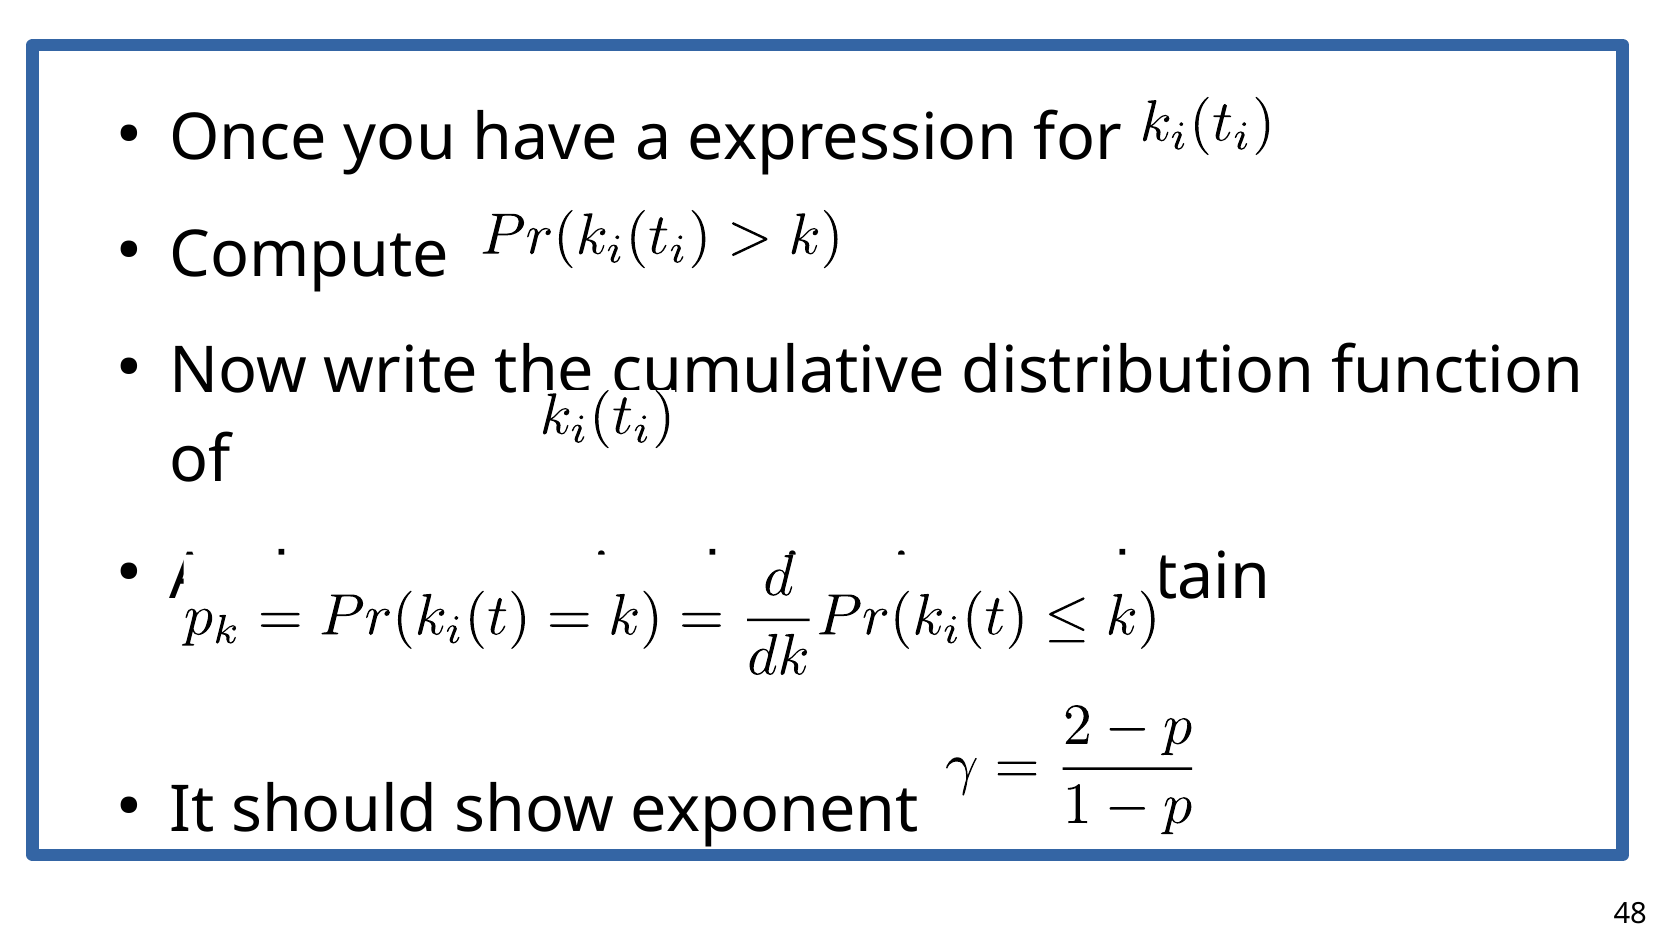

# Once you have a expression for
Compute
Now write the cumulative distribution function of
And compute its derivative to obtain
It should show exponent
48